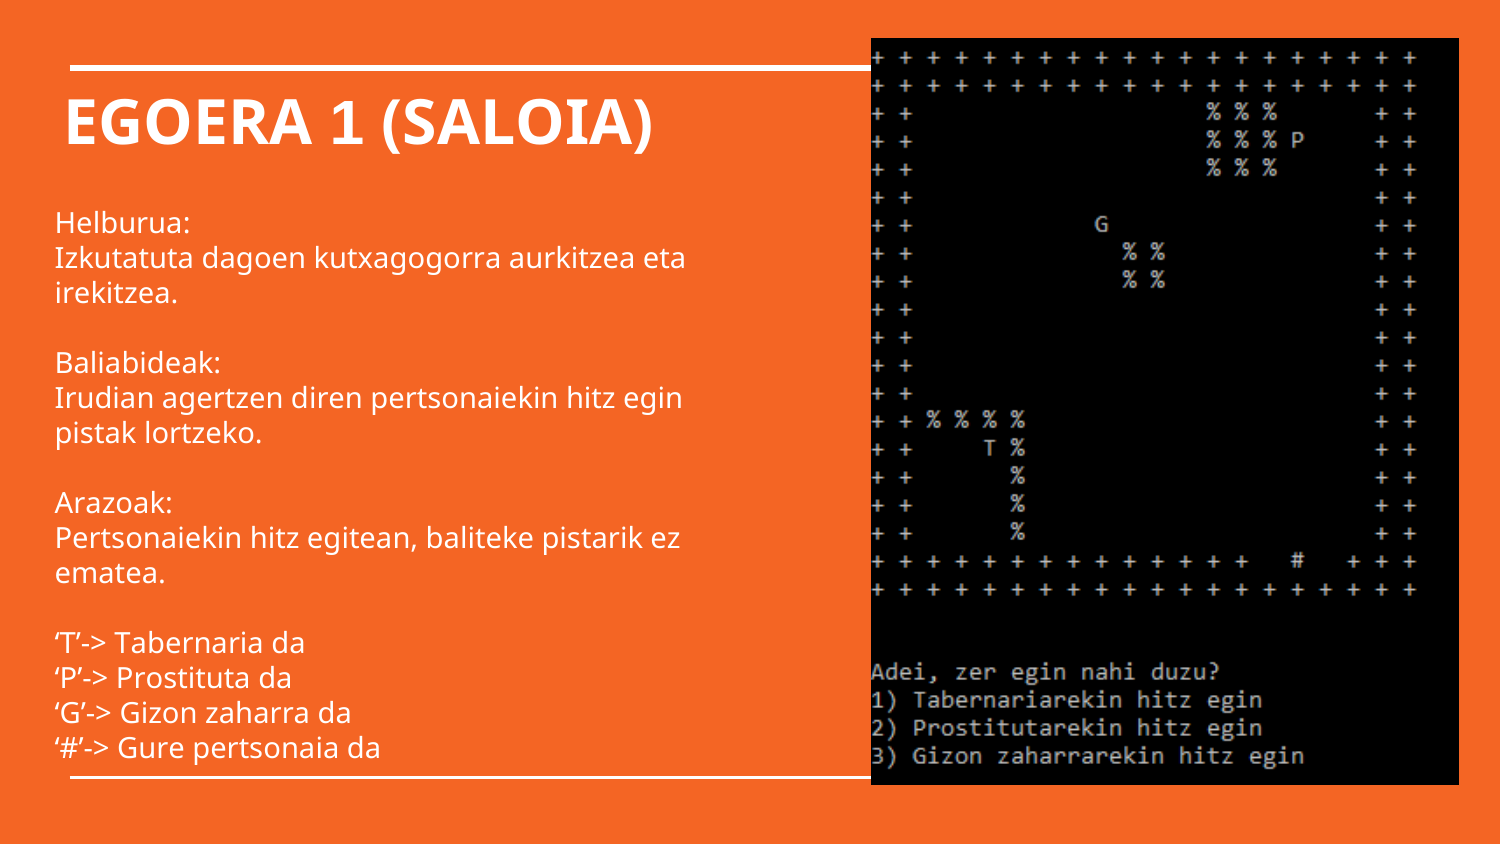

# EGOERA 1 (SALOIA)
Helburua:
Izkutatuta dagoen kutxagogorra aurkitzea eta irekitzea.
Baliabideak:
Irudian agertzen diren pertsonaiekin hitz egin pistak lortzeko.
Arazoak:
Pertsonaiekin hitz egitean, baliteke pistarik ez ematea.
‘T’-> Tabernaria da
‘P’-> Prostituta da
‘G’-> Gizon zaharra da
‘#’-> Gure pertsonaia da